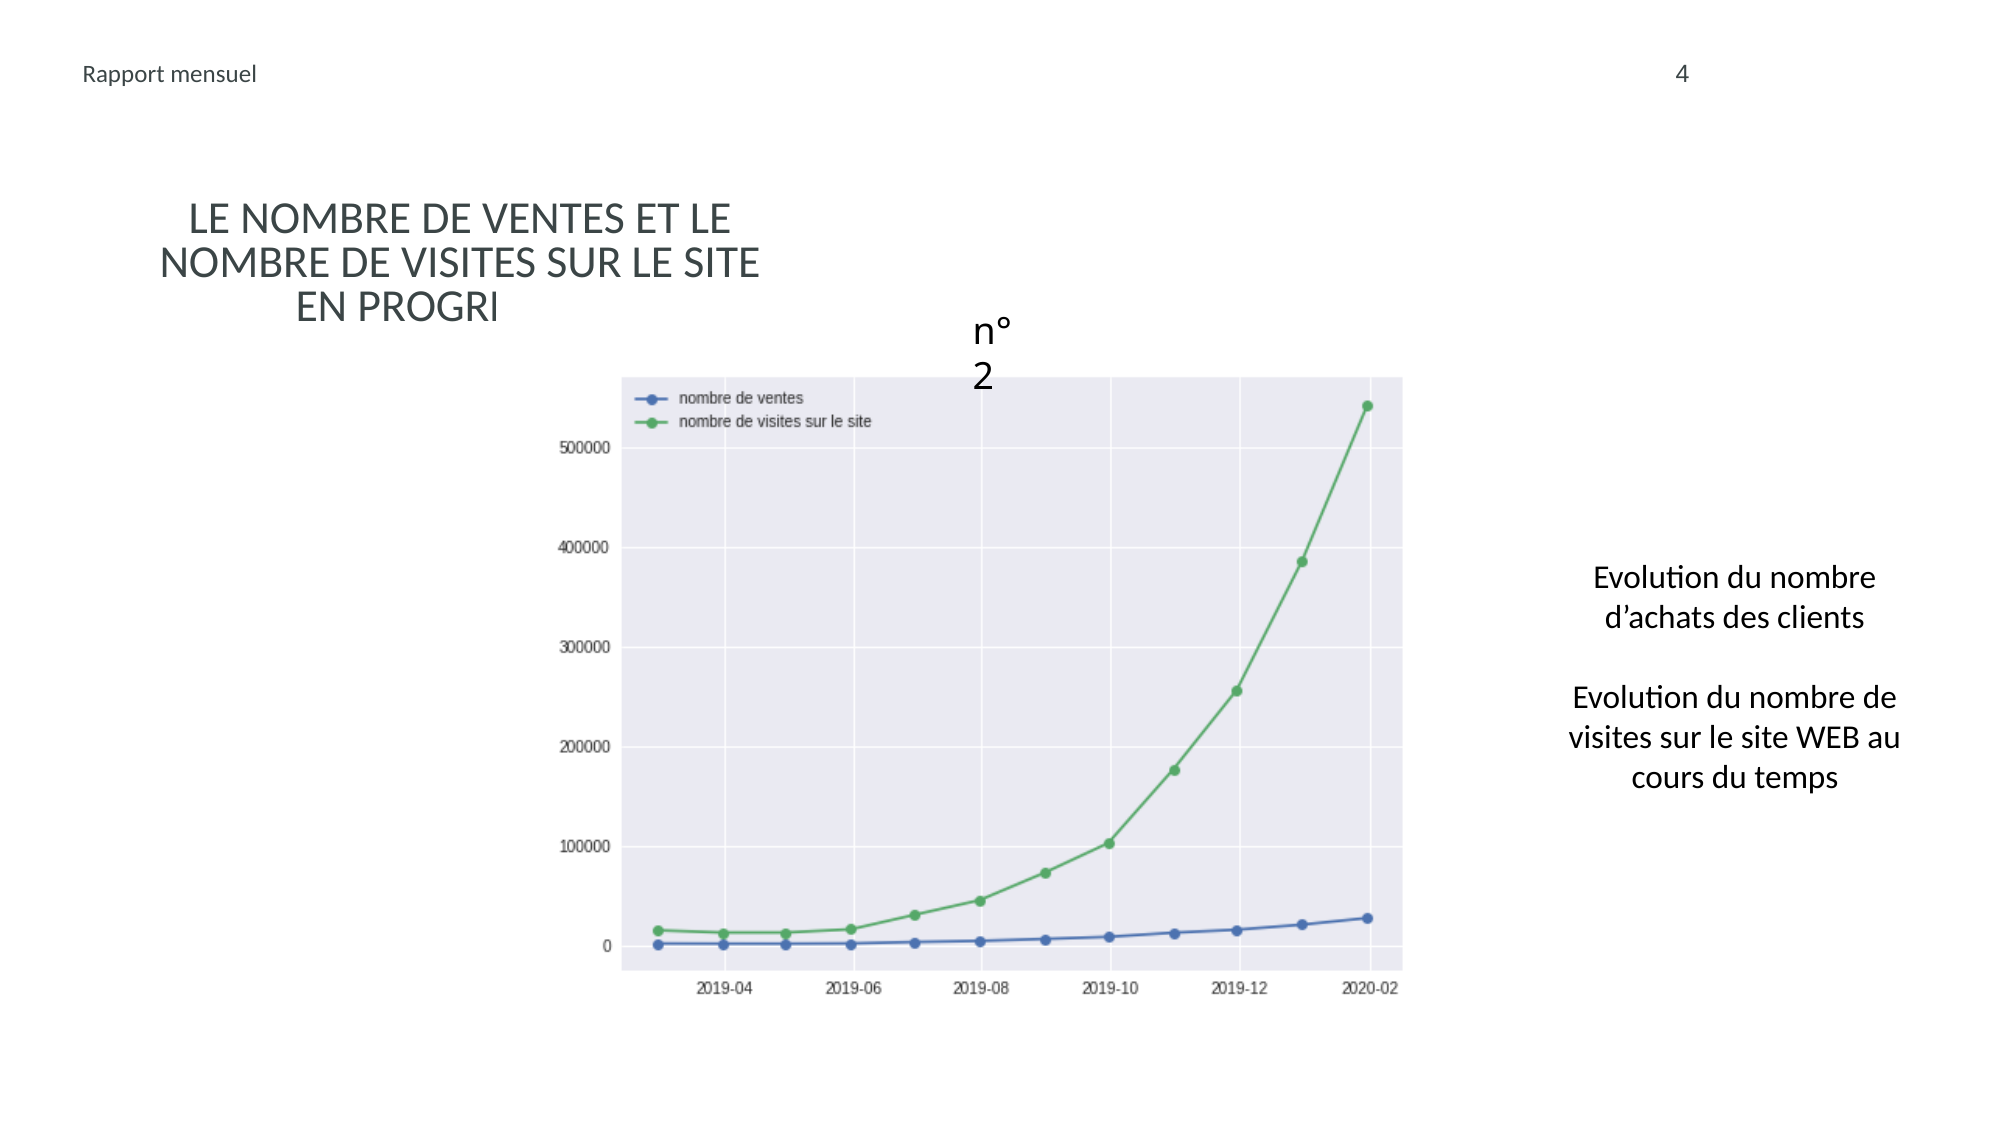

Rapport mensuel
# Le nombre de ventes et le nombre de visites sur le site en progression
n°2
Evolution du nombre d’achats des clients
Evolution du nombre de visites sur le site WEB au cours du temps